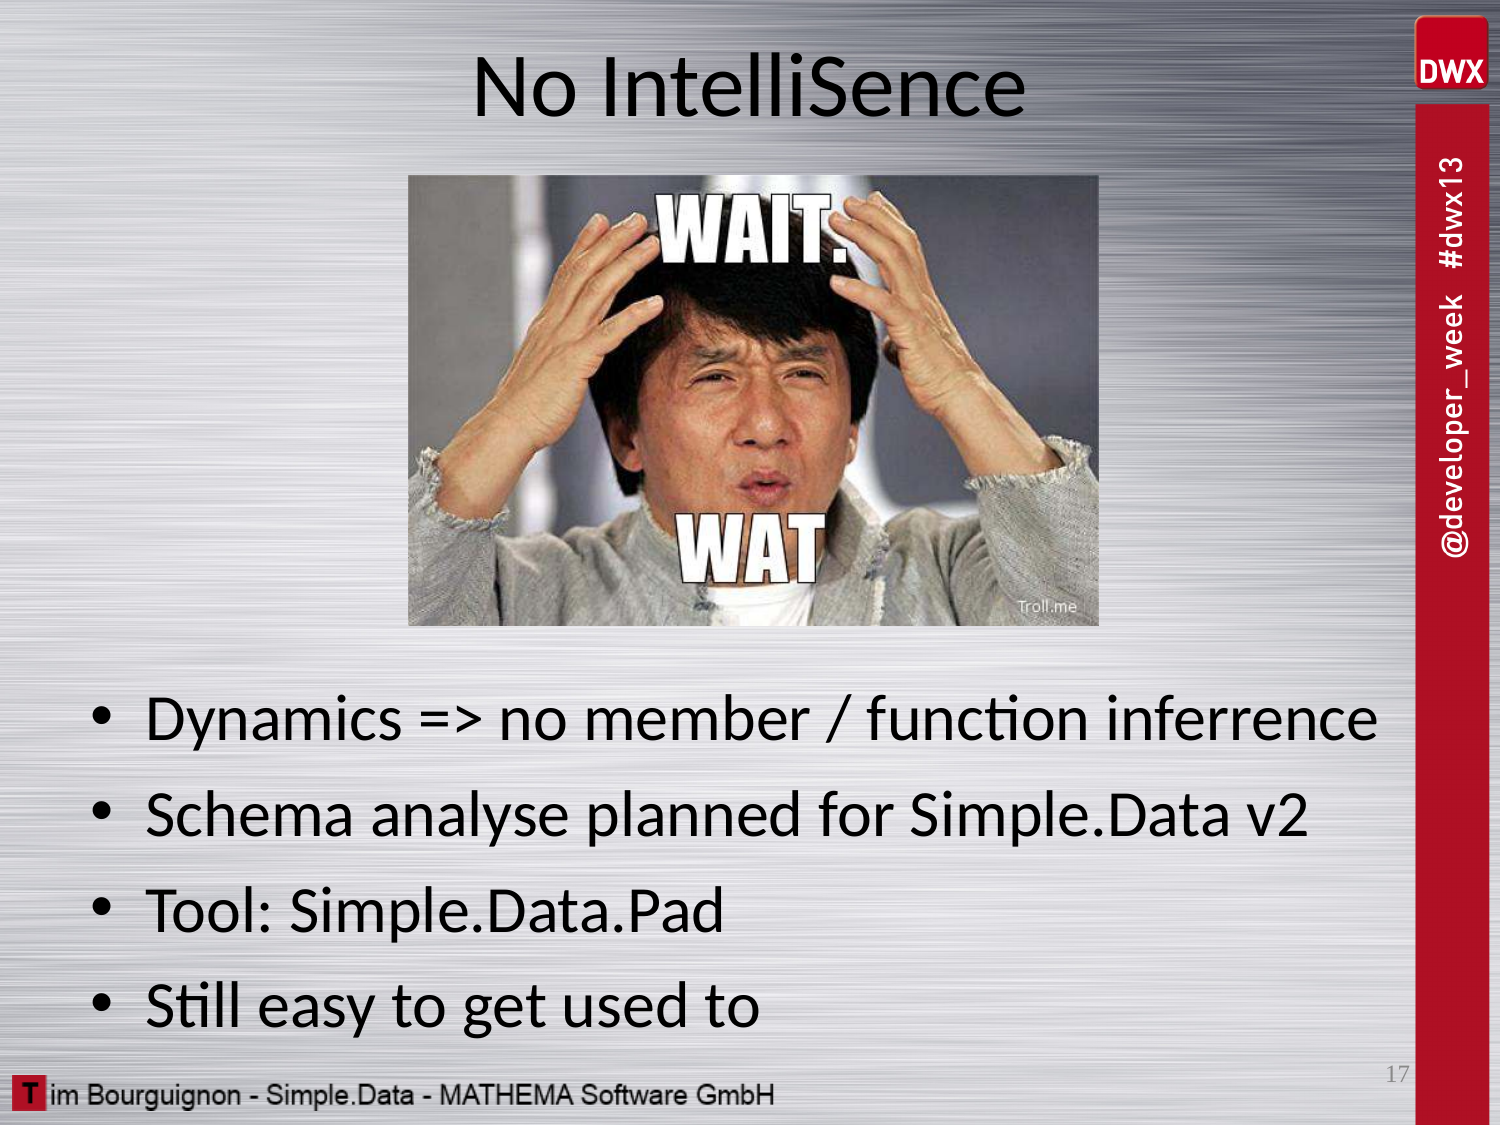

# No IntelliSence
Dynamics => no member / function inferrence
Schema analyse planned for Simple.Data v2
Tool: Simple.Data.Pad
Still easy to get used to
17